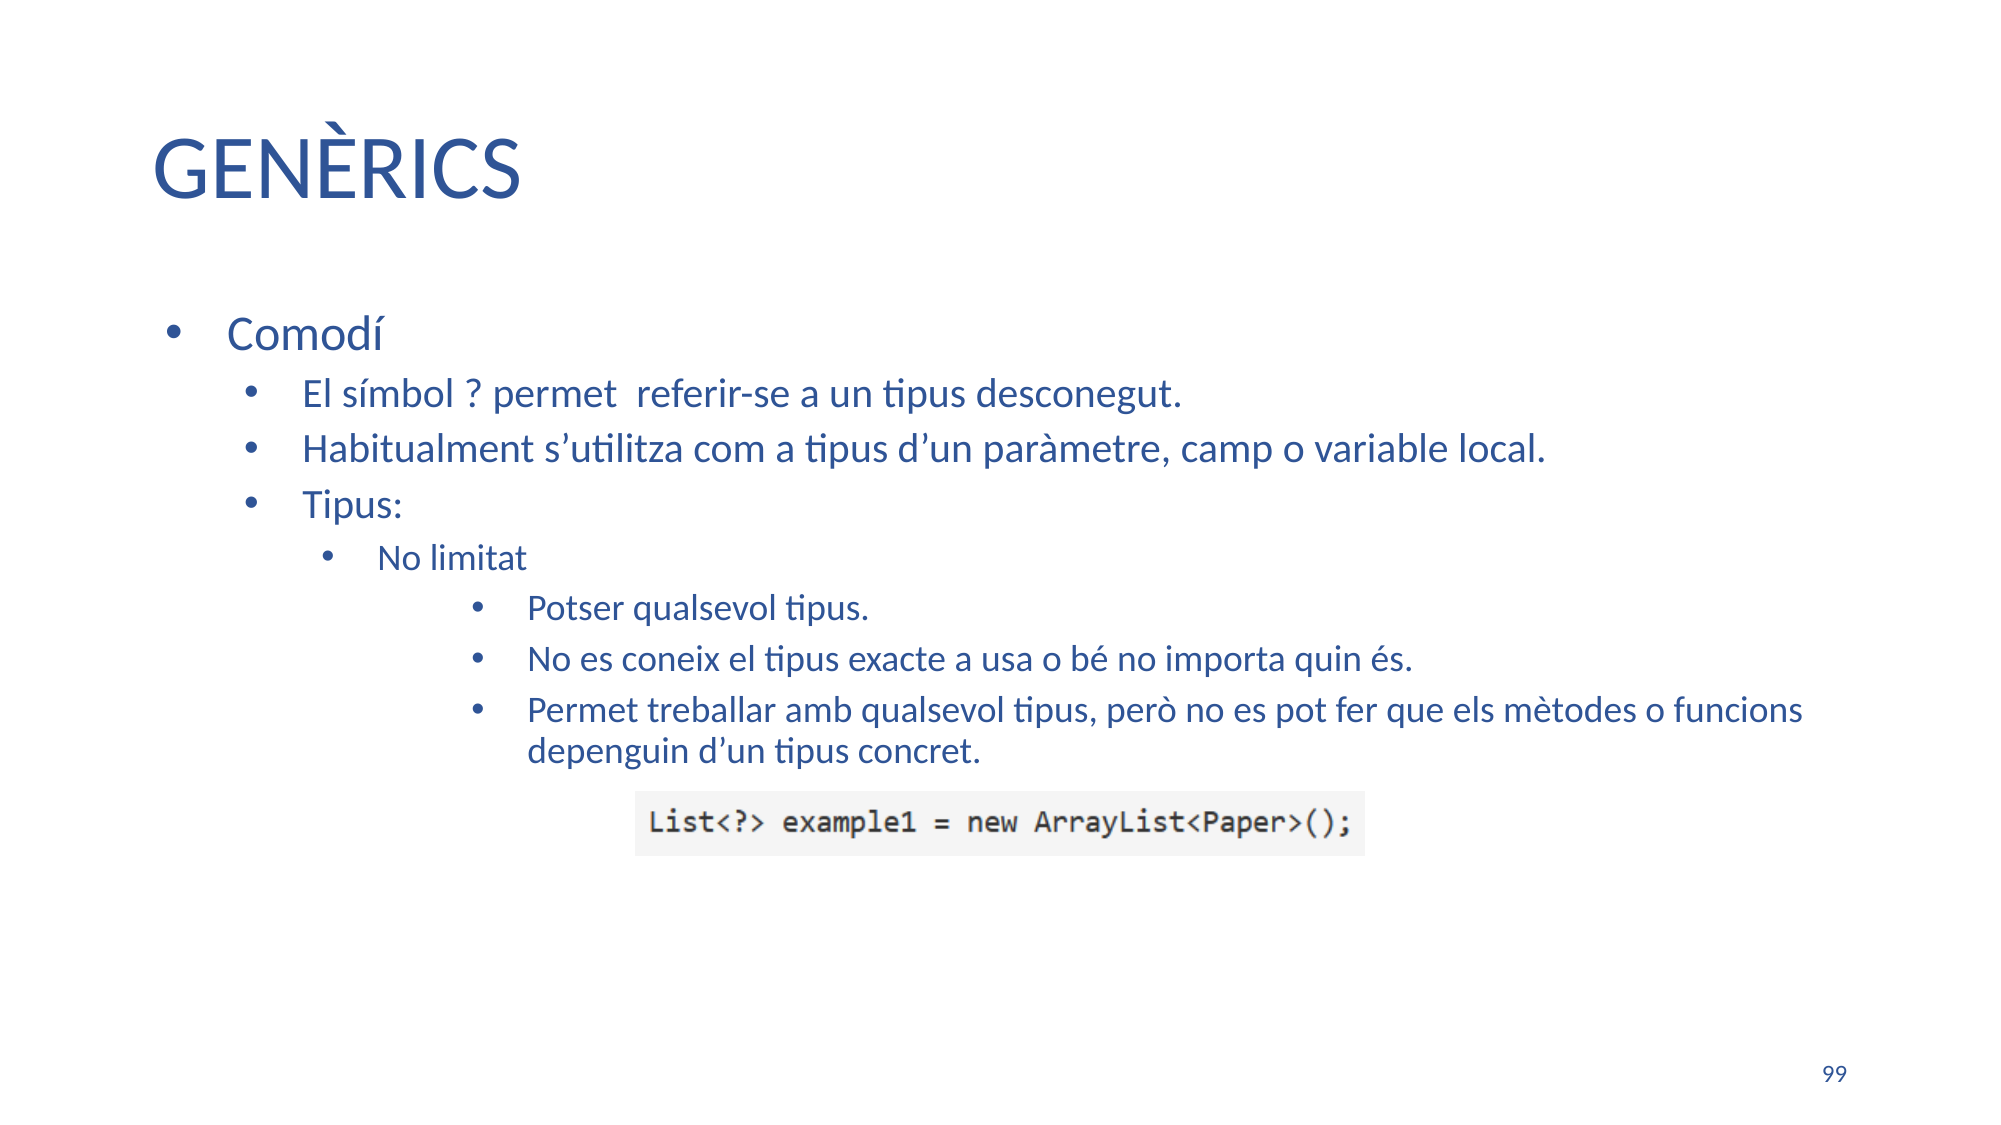

# GENÈRICS
Comodí
El símbol ? permet referir-se a un tipus desconegut.
Habitualment s’utilitza com a tipus d’un paràmetre, camp o variable local.
Tipus:
No limitat
Potser qualsevol tipus.
No es coneix el tipus exacte a usa o bé no importa quin és.
Permet treballar amb qualsevol tipus, però no es pot fer que els mètodes o funcions depenguin d’un tipus concret.